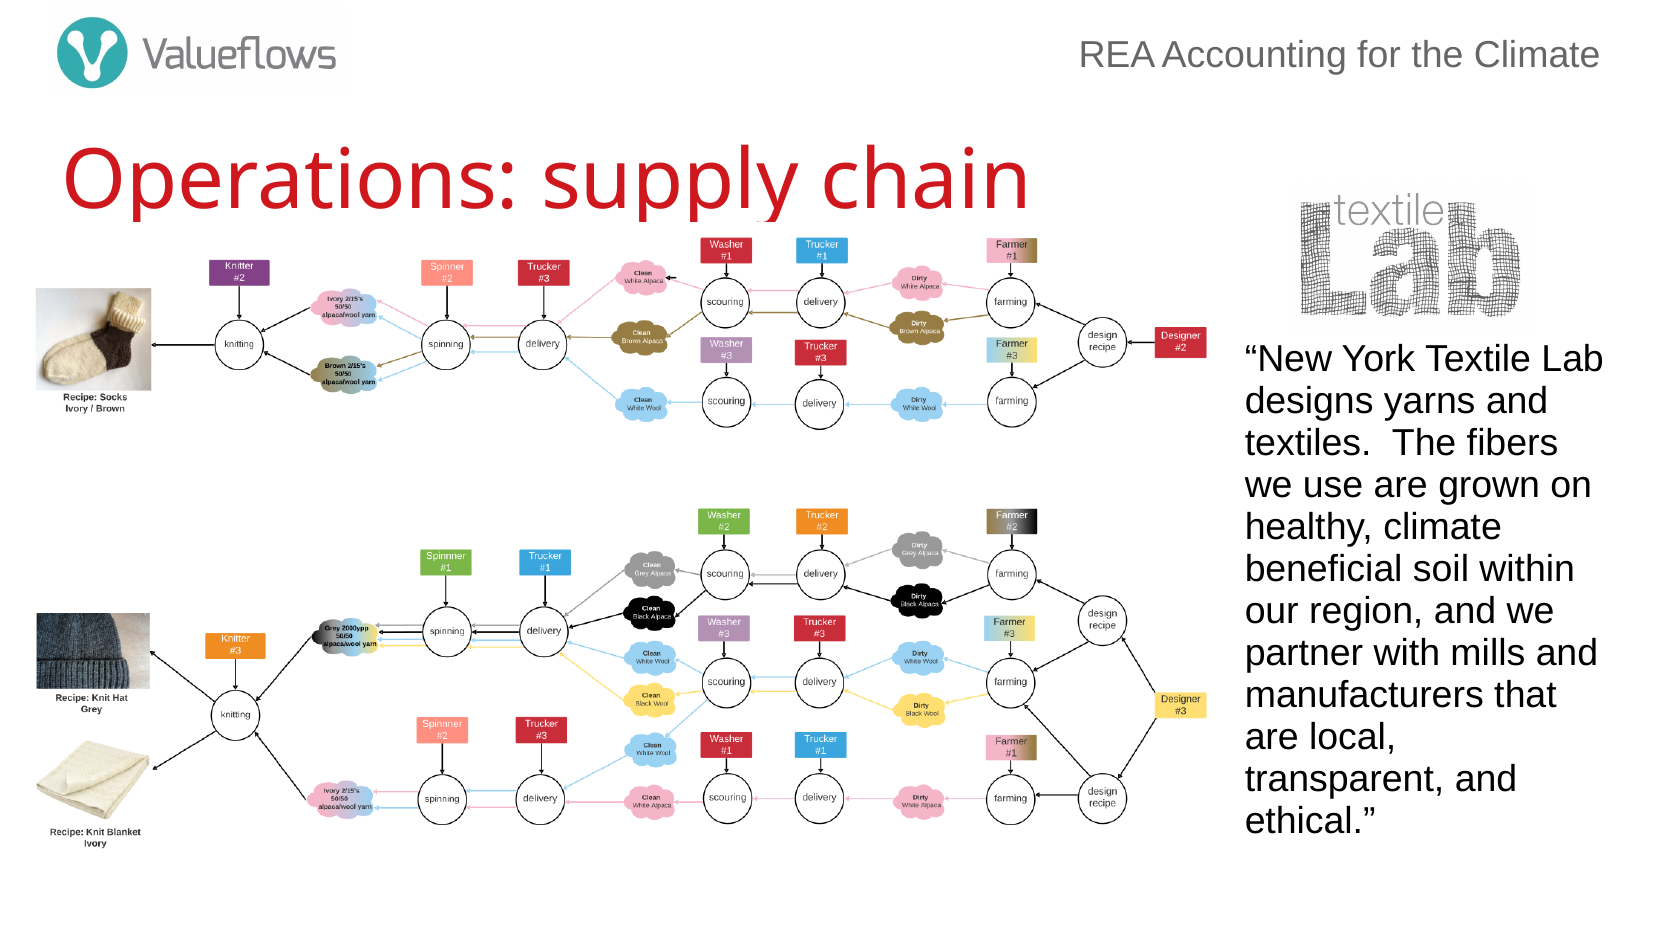

REA Accounting for the Climate
Operations: supply chain
“New York Textile Lab designs yarns and textiles. The fibers we use are grown on healthy, climate beneficial soil within our region, and we partner with mills and manufacturers that are local, transparent, and ethical.”